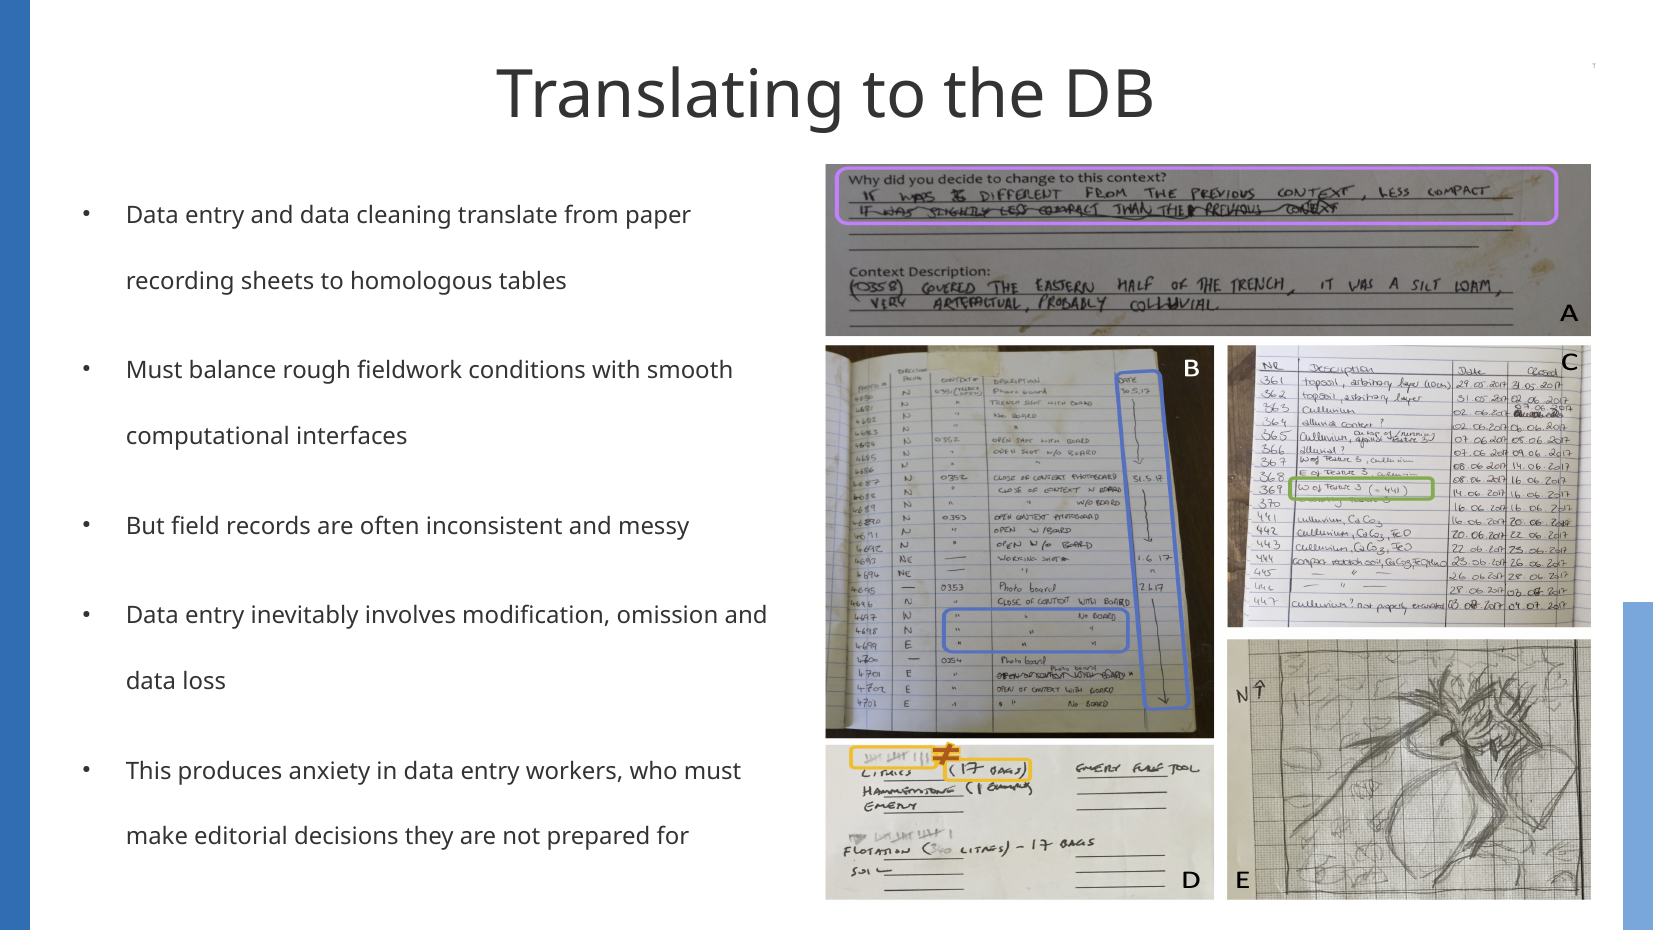

# Translating to the DB
Data entry and data cleaning translate from paper recording sheets to homologous tables
Must balance rough fieldwork conditions with smooth computational interfaces
But field records are often inconsistent and messy
Data entry inevitably involves modification, omission and data loss
This produces anxiety in data entry workers, who must make editorial decisions they are not prepared for